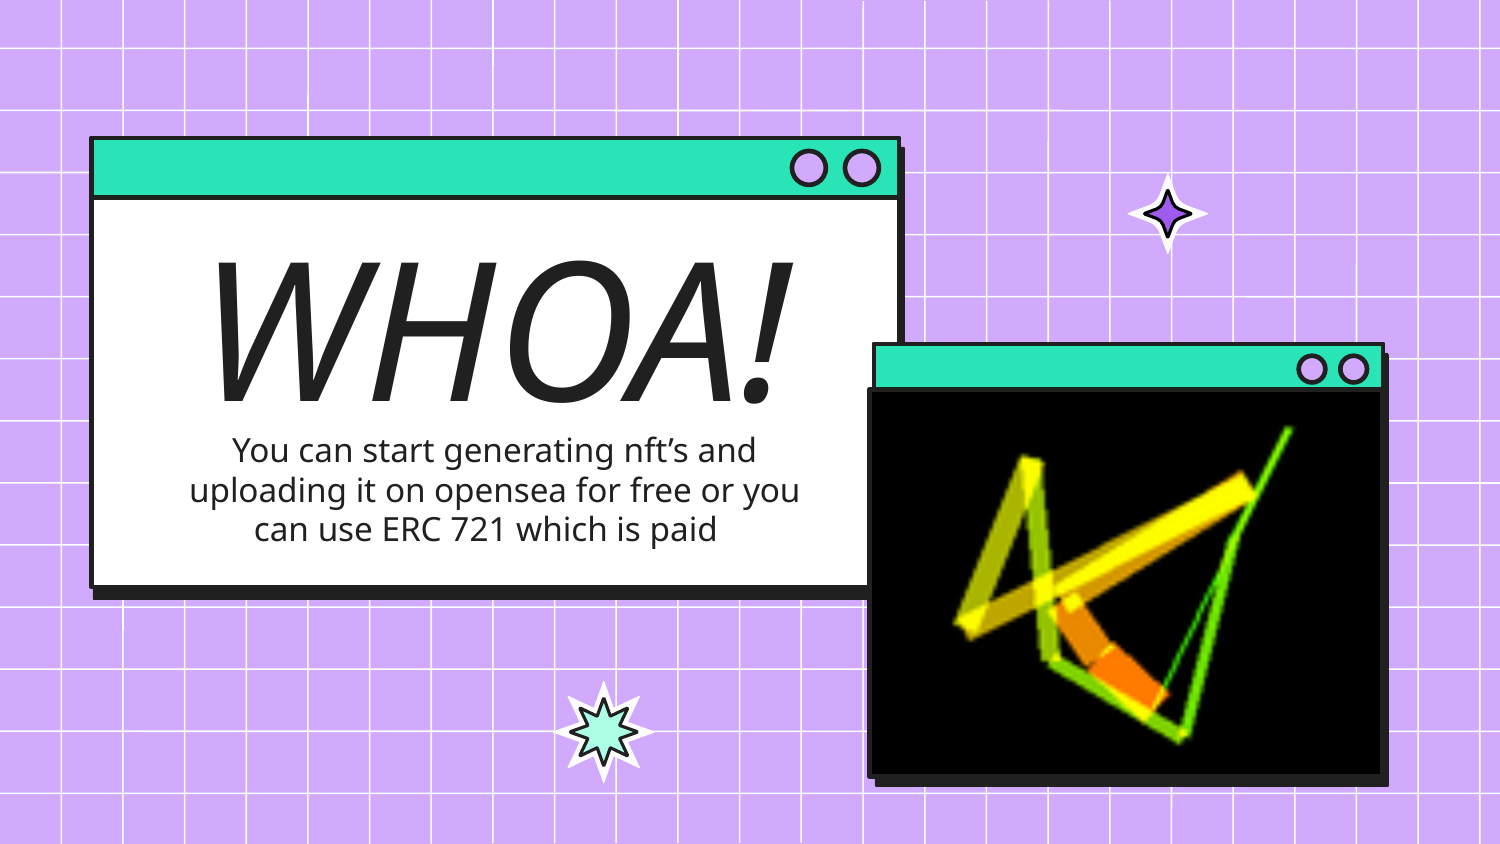

WHOA!
# You can start generating nft’s and uploading it on opensea for free or you can use ERC 721 which is paid